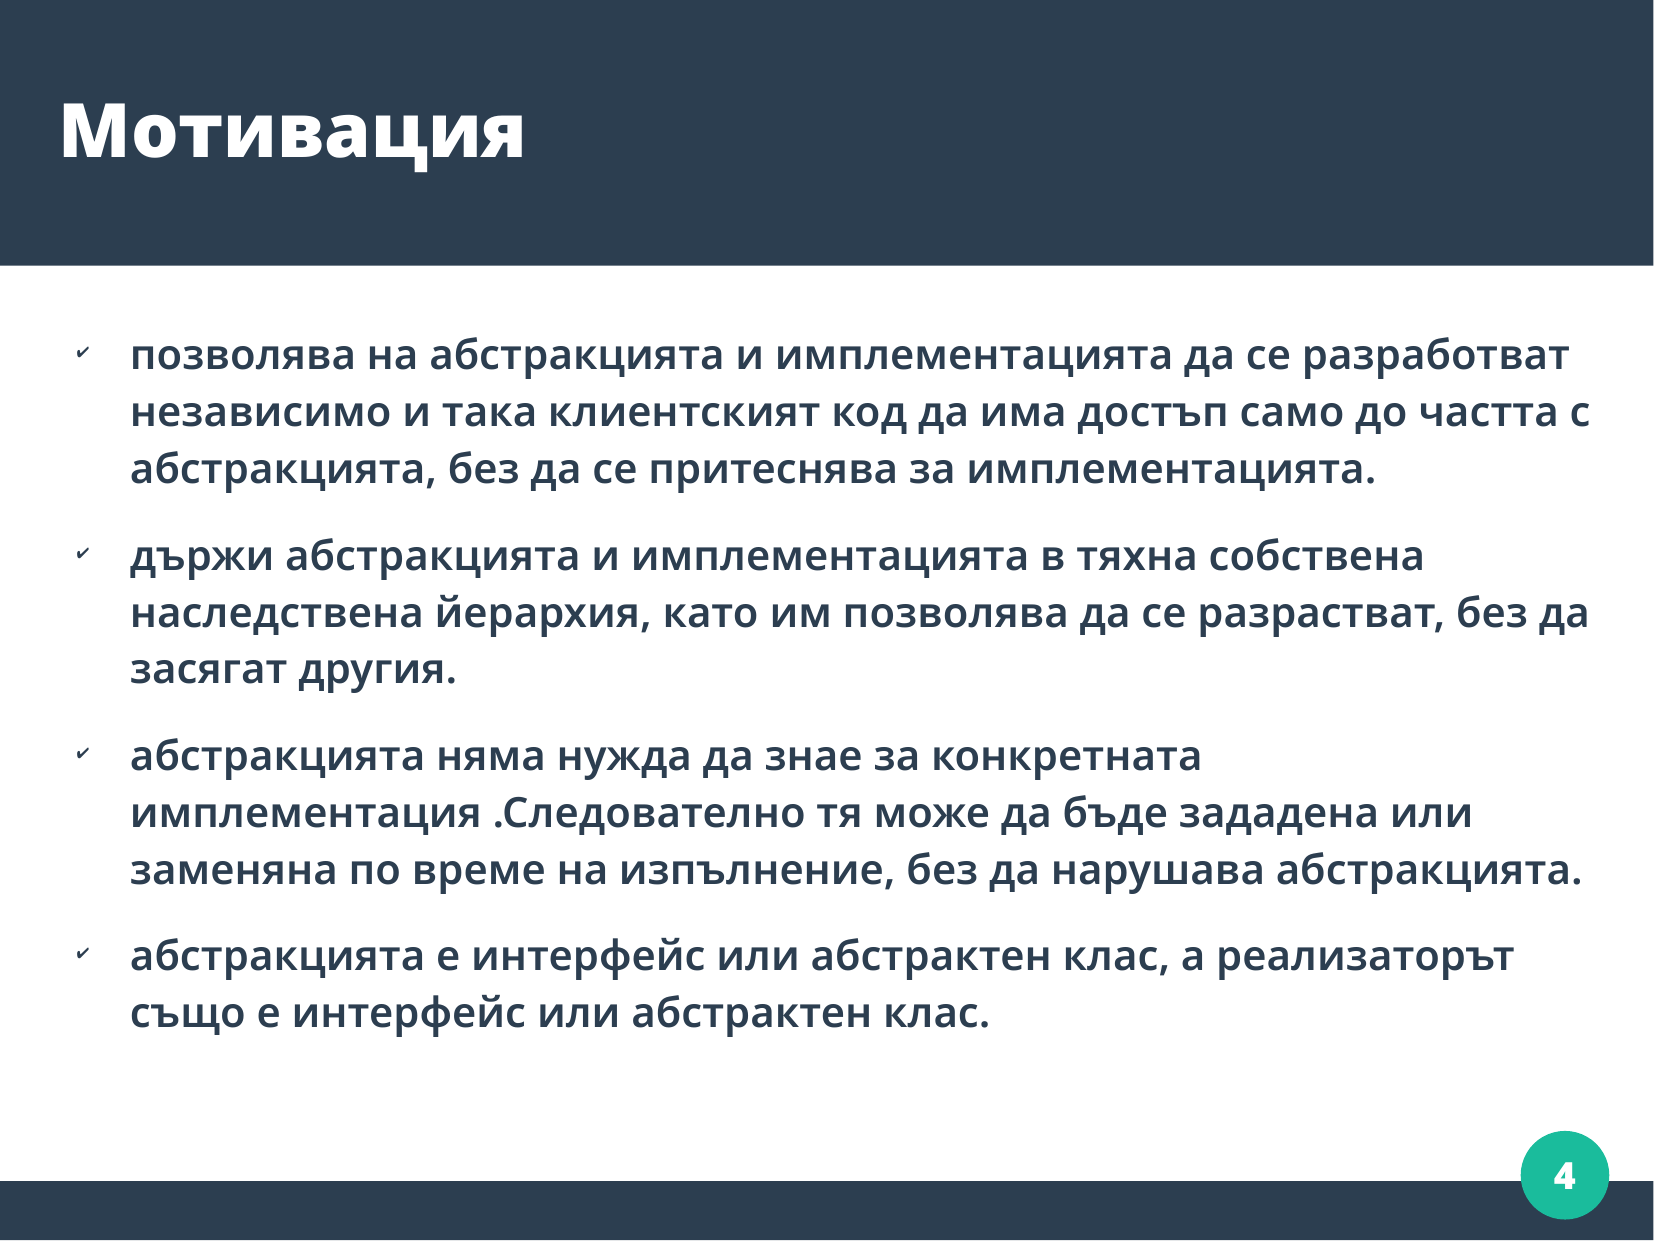

# Мотивация
позволява на абстракцията и имплементацията да се разработват независимо и така клиентският код да има достъп само до частта с абстракцията, без да се притеснява за имплементацията.
държи абстракцията и имплементацията в тяхна собствена наследствена йерархия, като им позволява да се разрастват, без да засягат другия.
абстракцията няма нужда да знае за конкретната имплементация .Следователно тя може да бъде зададена или заменяна по време на изпълнение, без да нарушава абстракцията.
абстракцията е интерфейс или абстрактен клас, а реализаторът също е интерфейс или абстрактен клас.
4